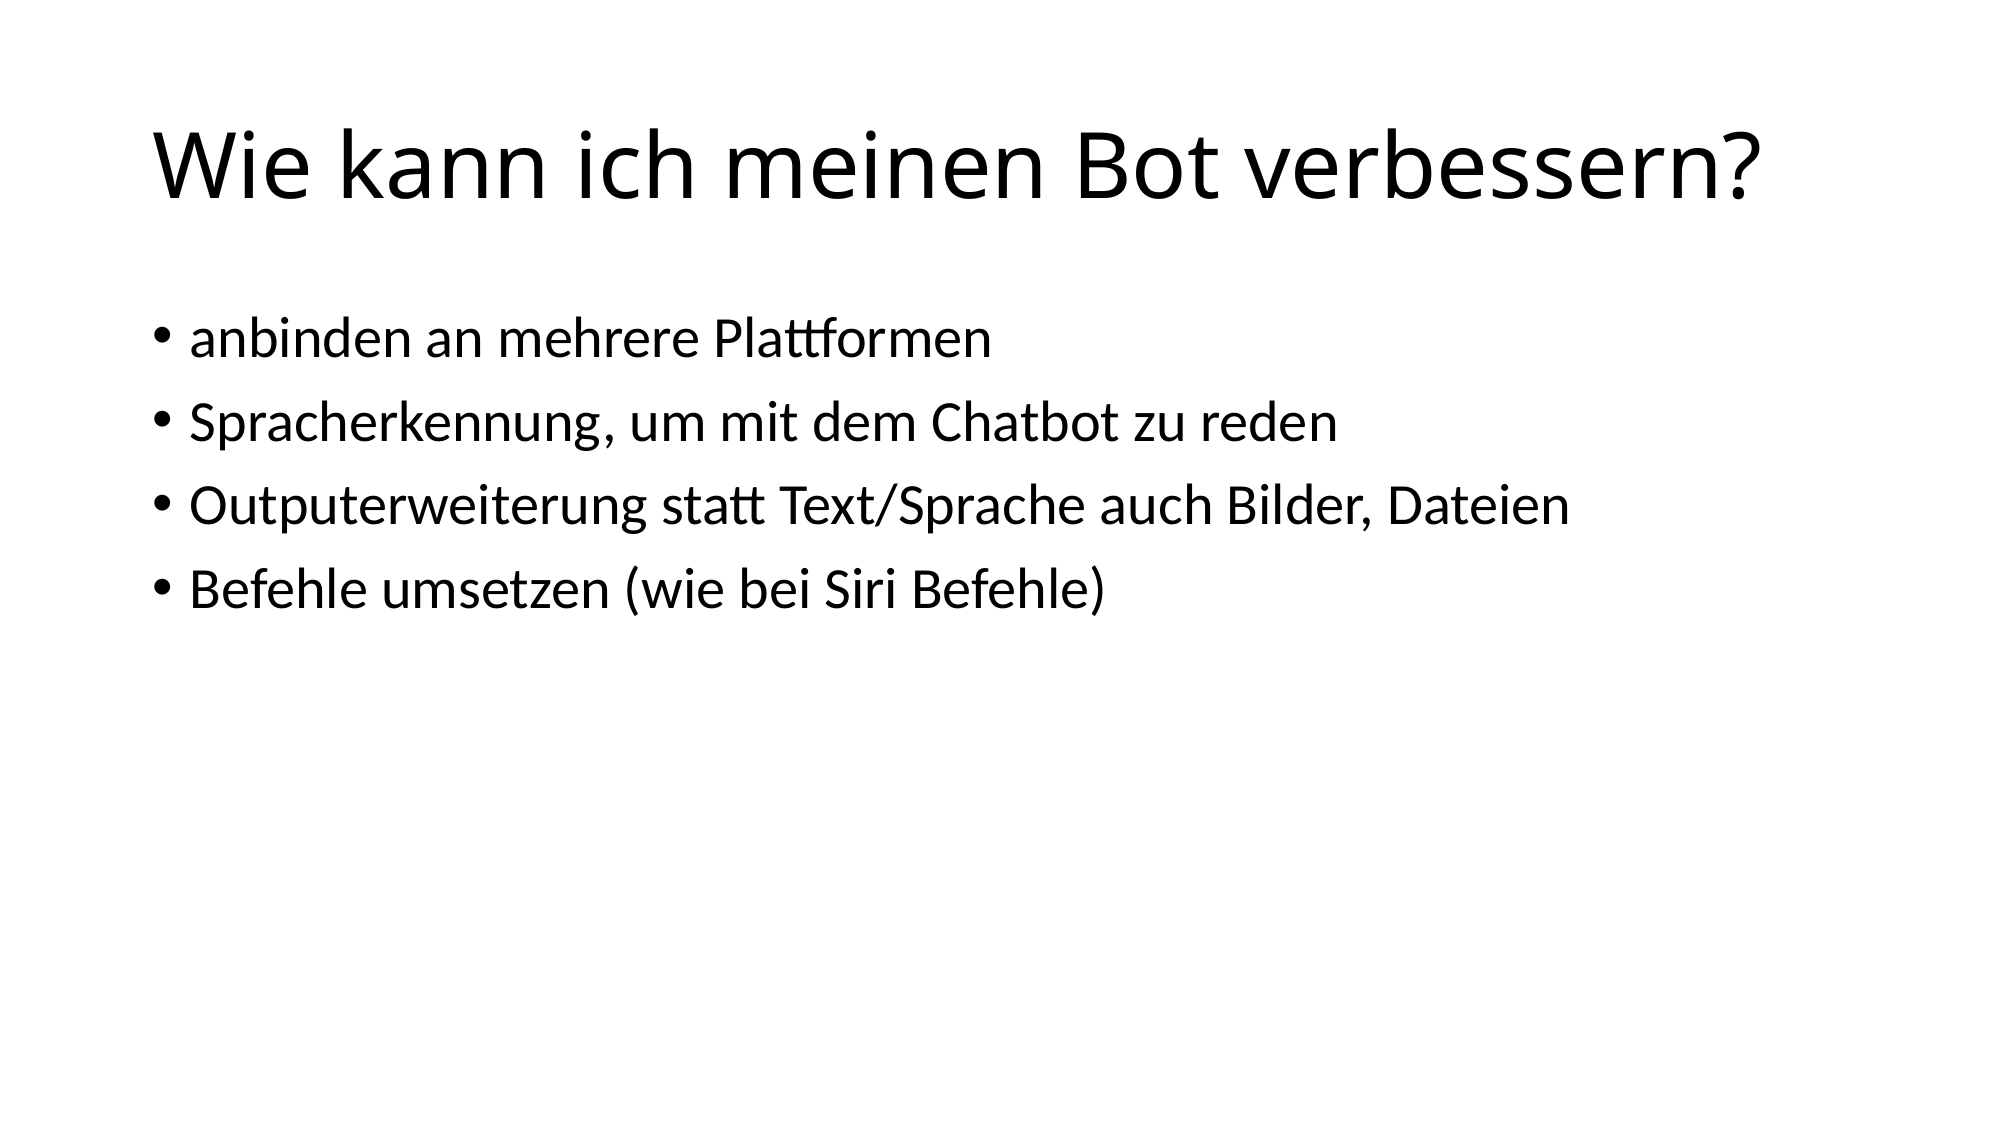

# Wie kann ich meinen Bot verbessern?
anbinden an mehrere Plattformen
Spracherkennung, um mit dem Chatbot zu reden
Outputerweiterung statt Text/Sprache auch Bilder, Dateien
Befehle umsetzen (wie bei Siri Befehle)